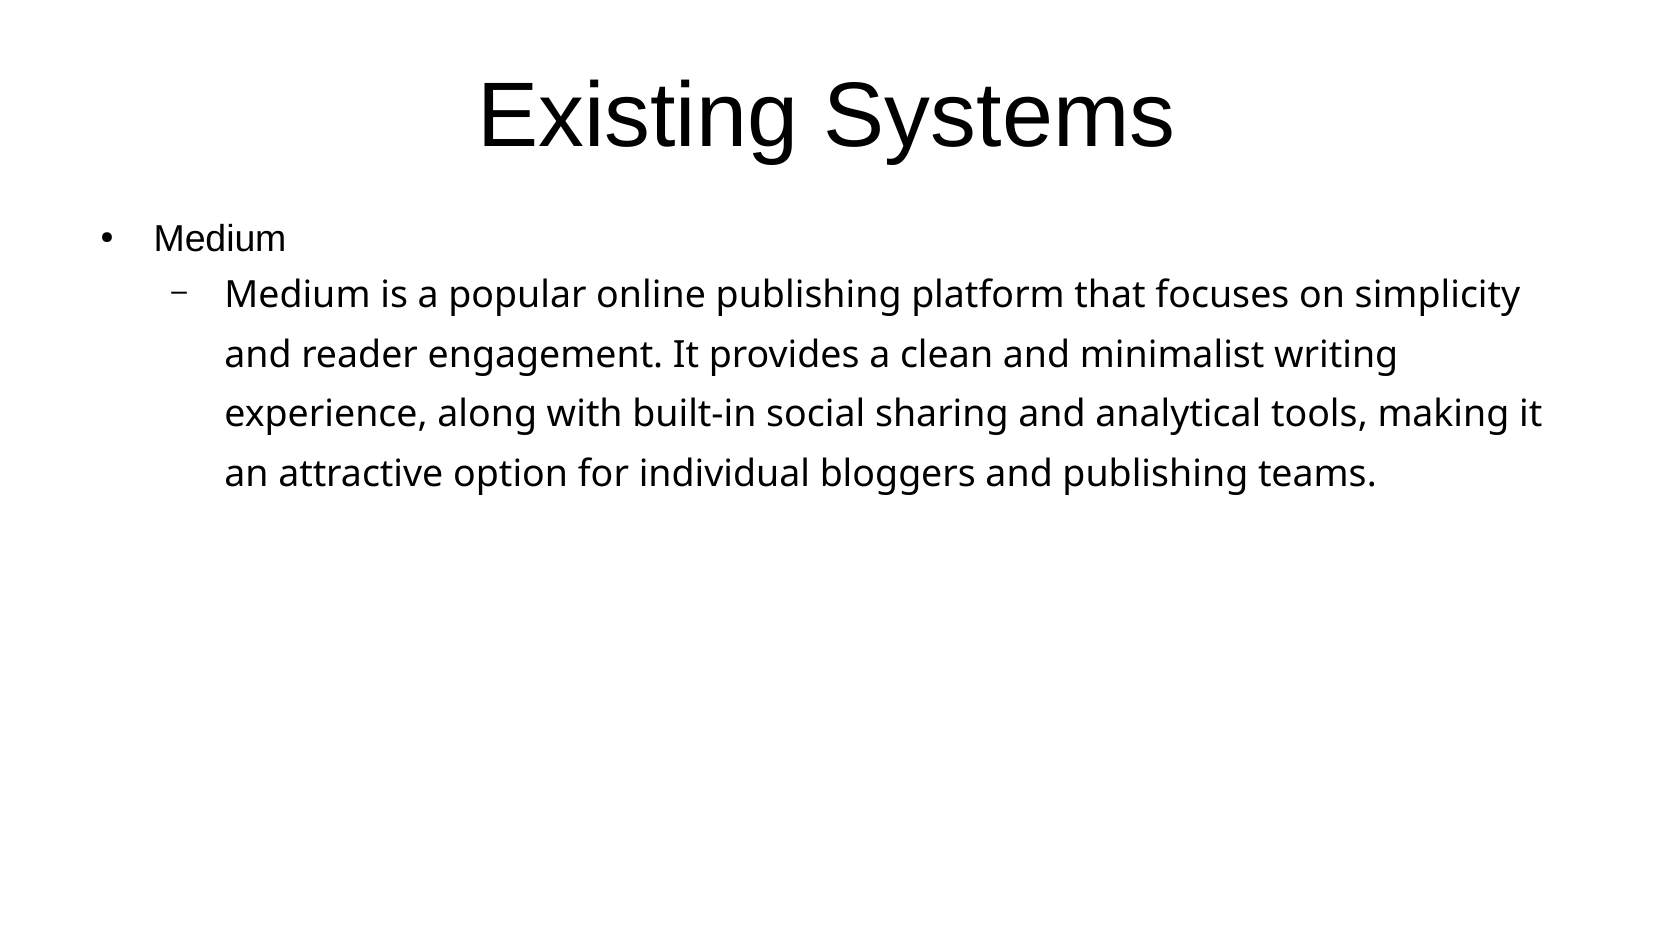

# Existing Systems
Medium
Medium is a popular online publishing platform that focuses on simplicity and reader engagement. It provides a clean and minimalist writing experience, along with built-in social sharing and analytical tools, making it an attractive option for individual bloggers and publishing teams.